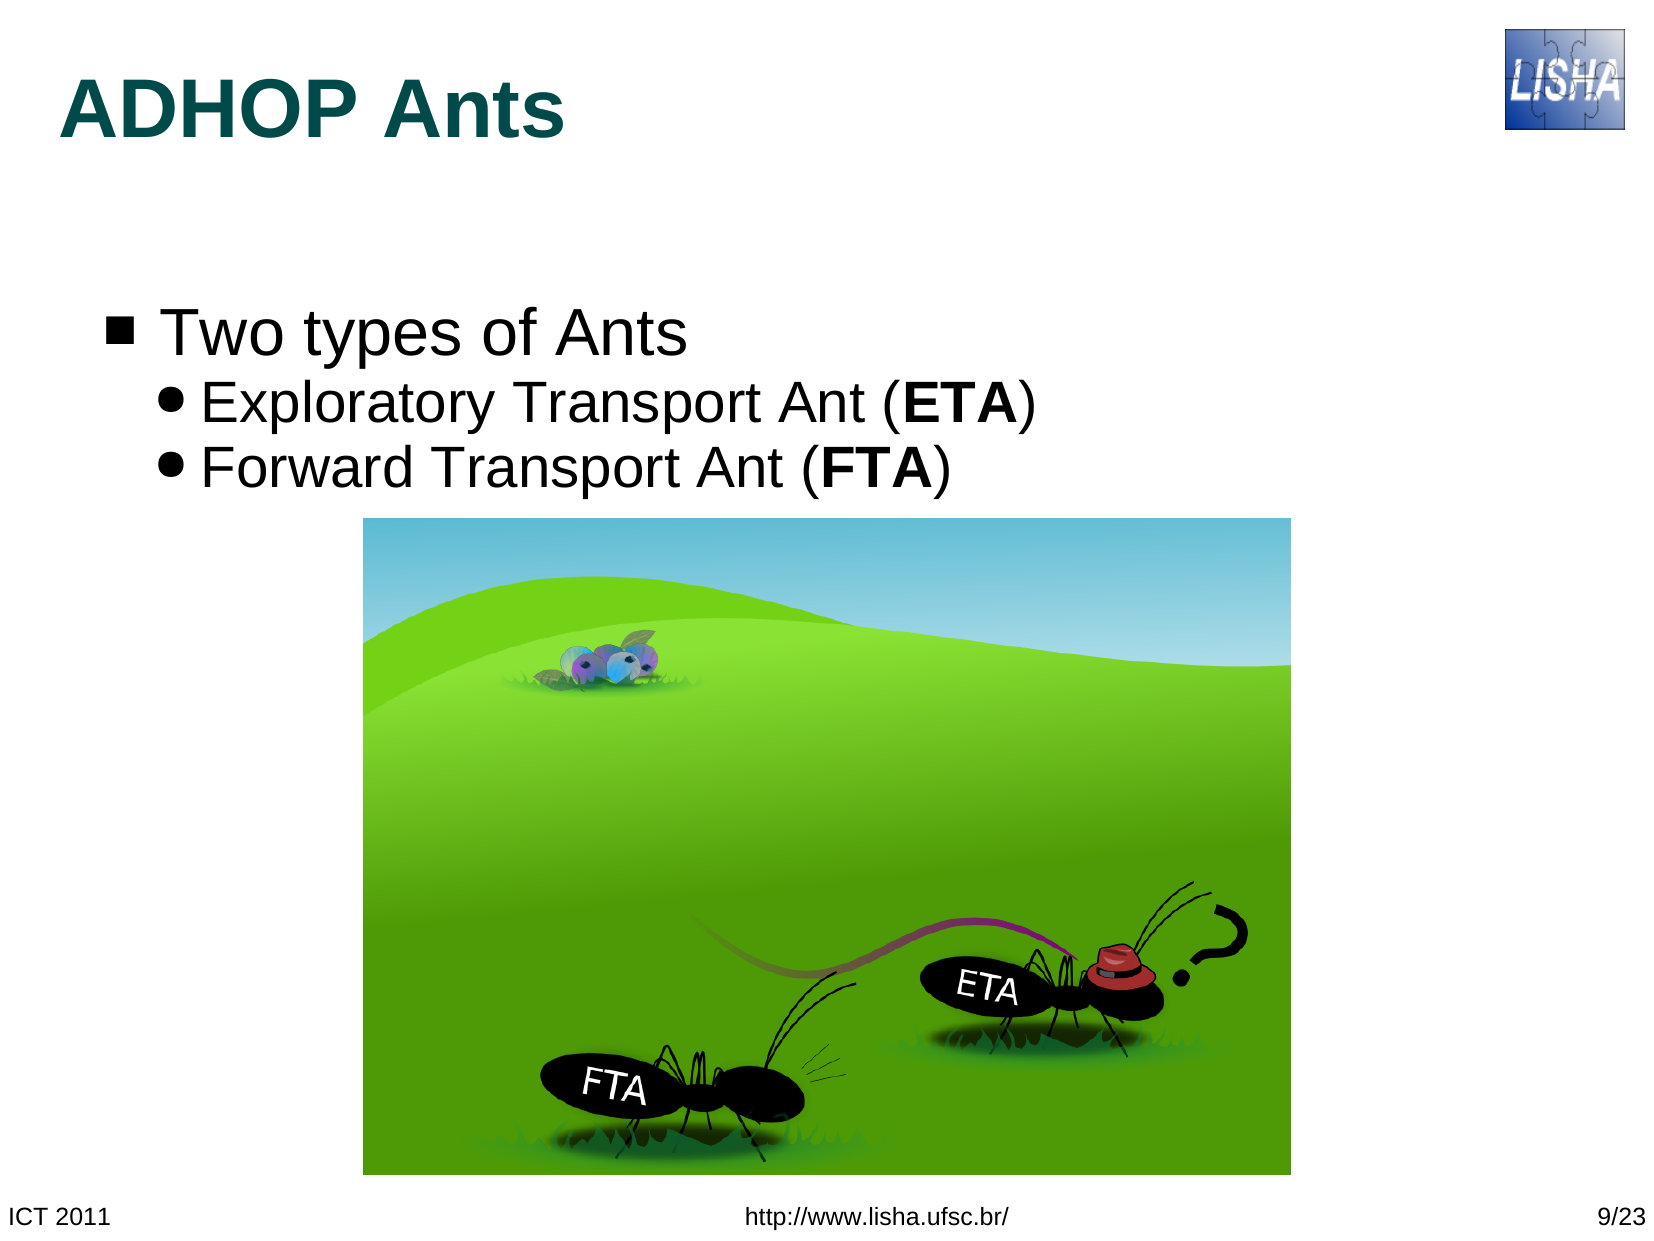

# ADHOP Ants
Two types of Ants
Exploratory Transport Ant (ETA)
Forward Transport Ant (FTA)